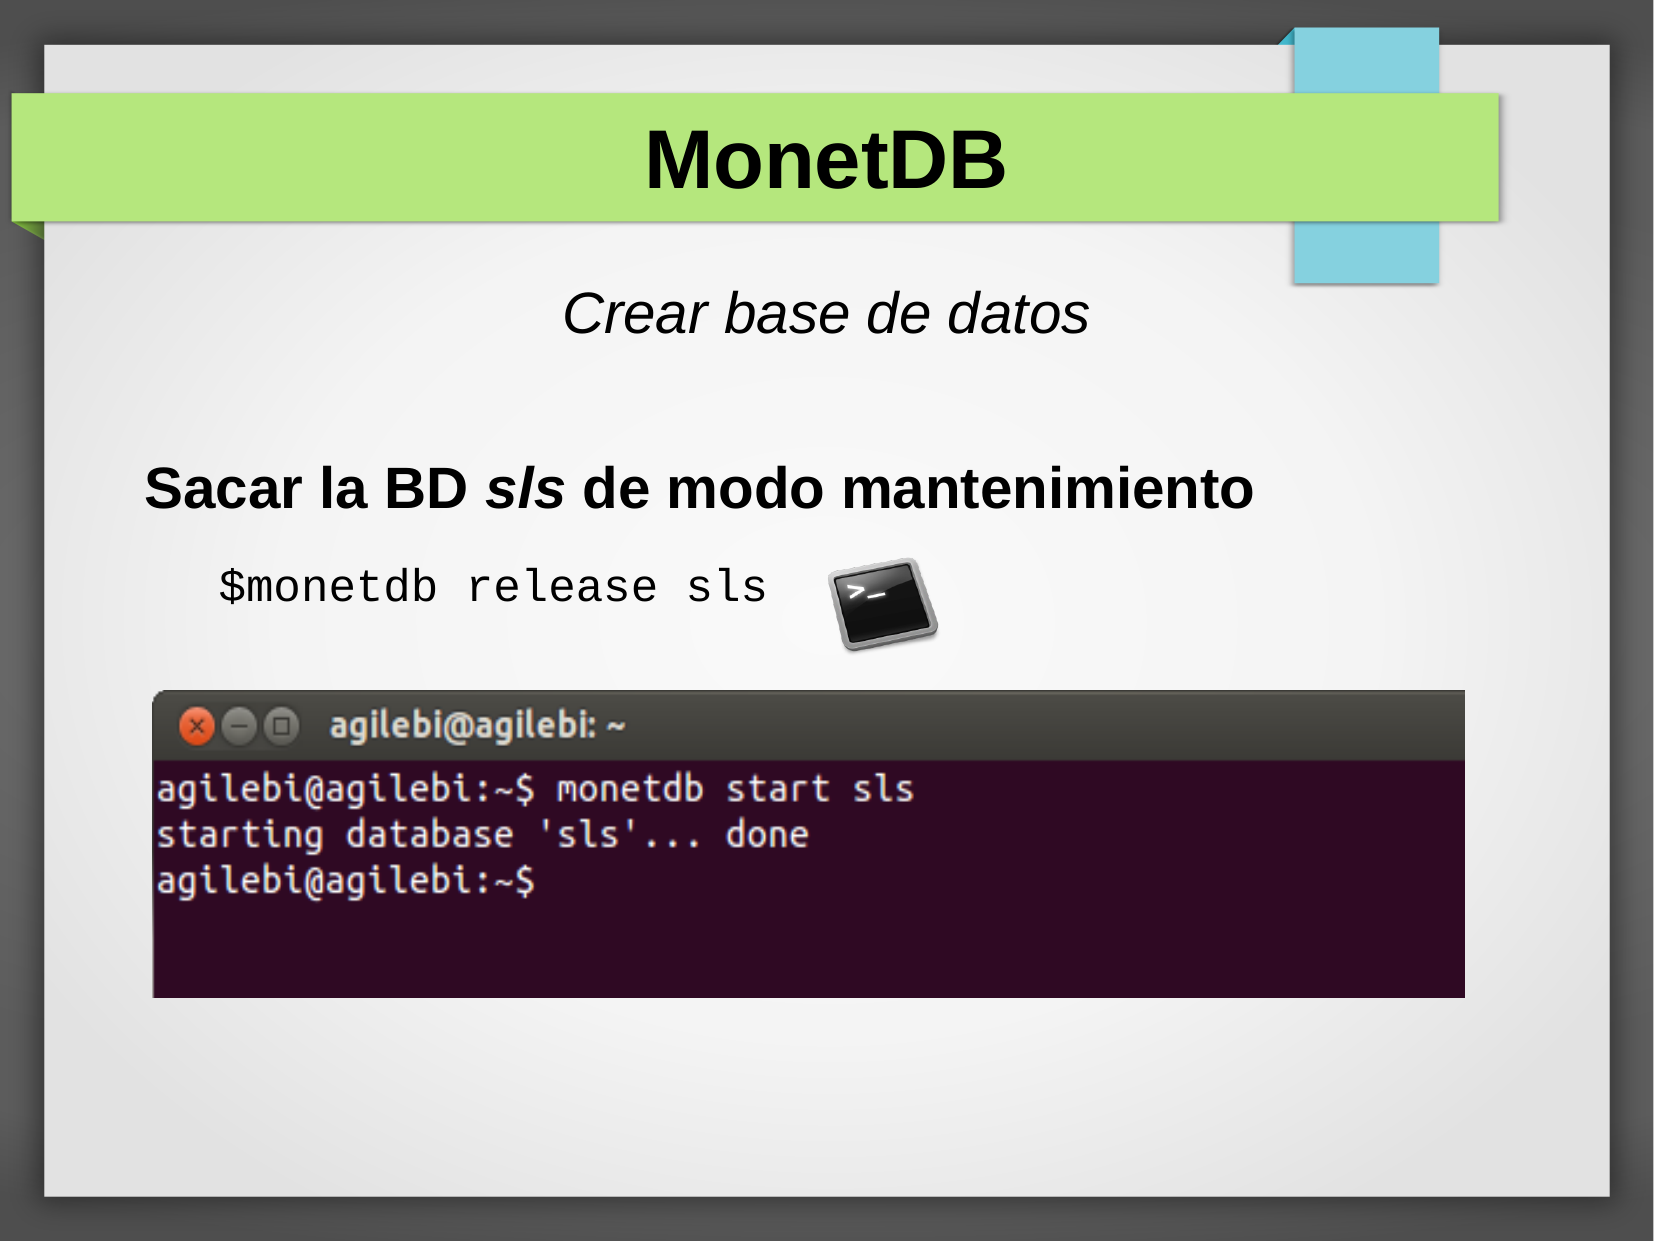

# MonetDB
Crear base de datos
Sacar la BD sls de modo mantenimiento
	$monetdb release sls